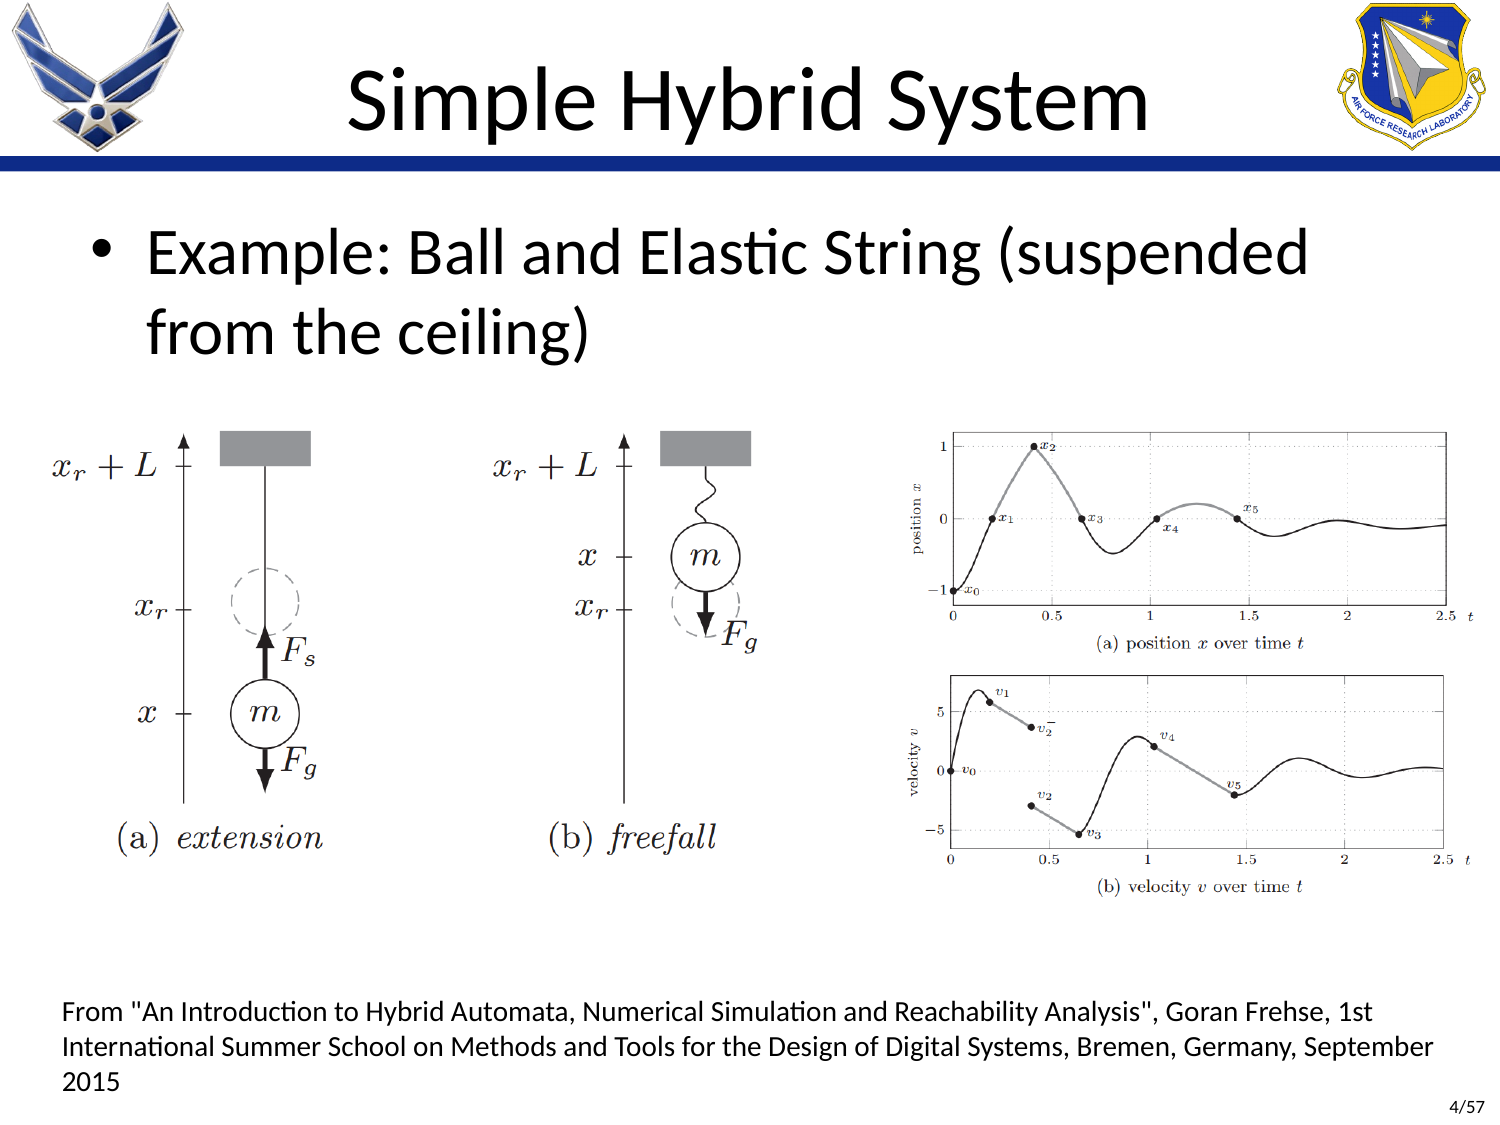

# Simple Hybrid System
Example: Ball and Elastic String (suspended from the ceiling)
From "An Introduction to Hybrid Automata, Numerical Simulation and Reachability Analysis", Goran Frehse, 1st International Summer School on Methods and Tools for the Design of Digital Systems, Bremen, Germany, September 2015